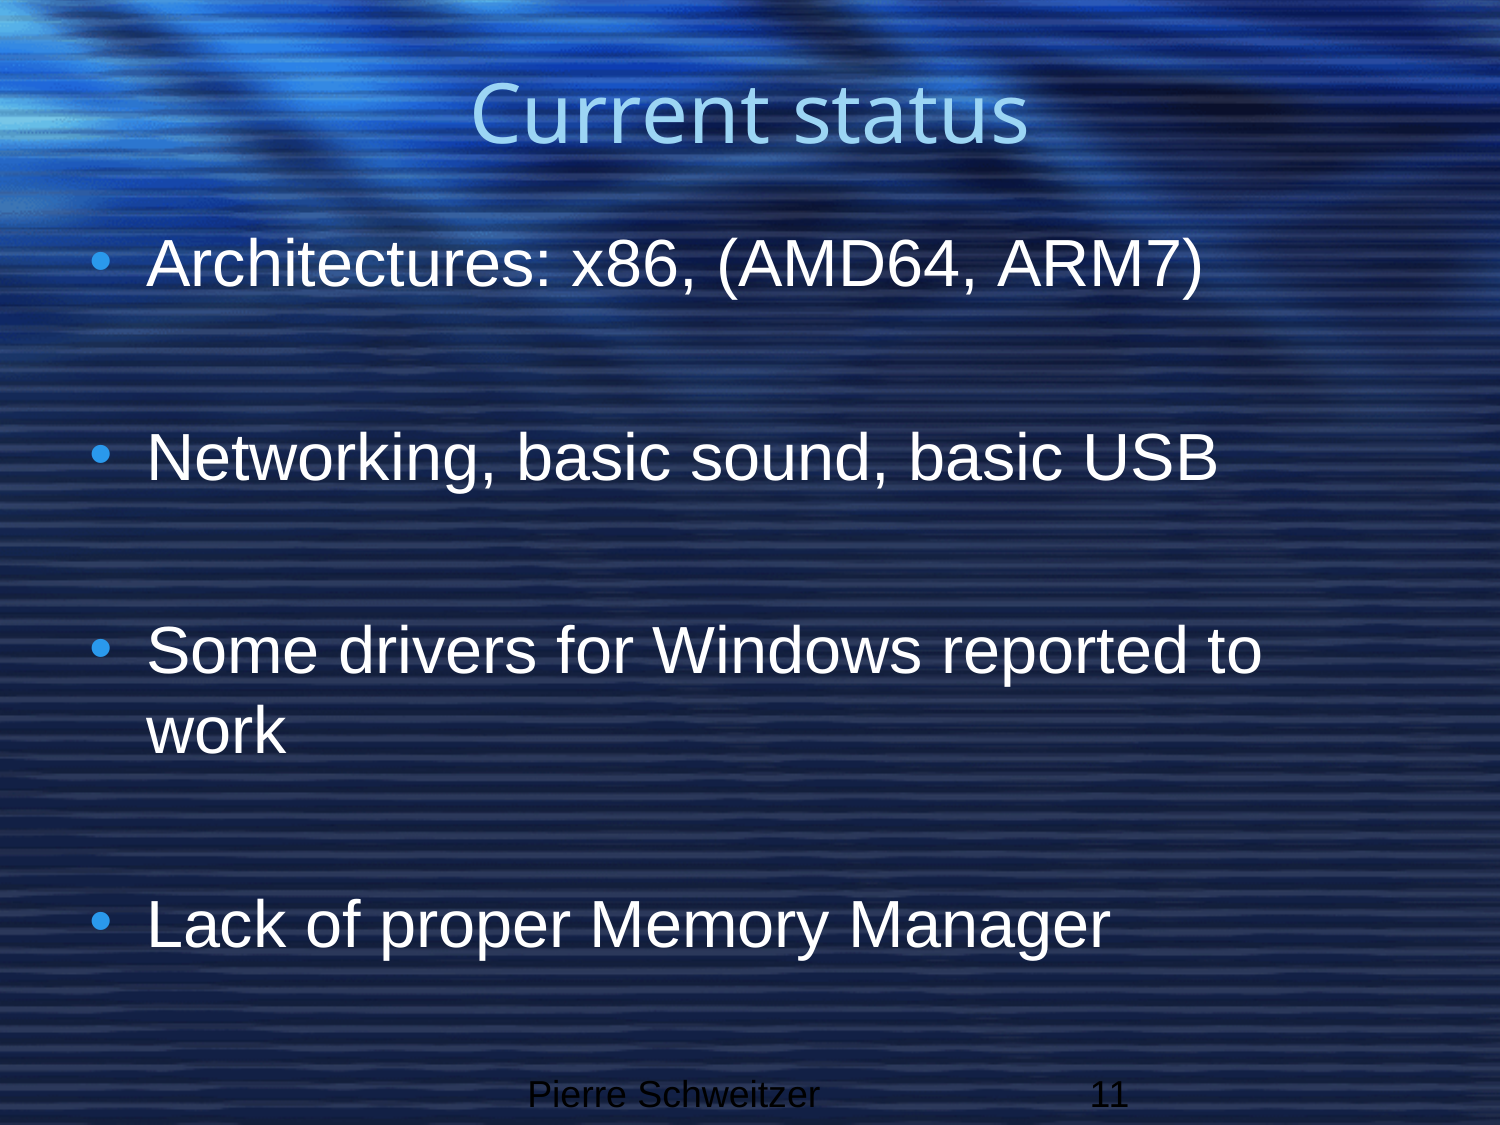

# Current status
Architectures: x86, (AMD64, ARM7)
Networking, basic sound, basic USB
Some drivers for Windows reported to work
Lack of proper Memory Manager
Pierre Schweitzer
11